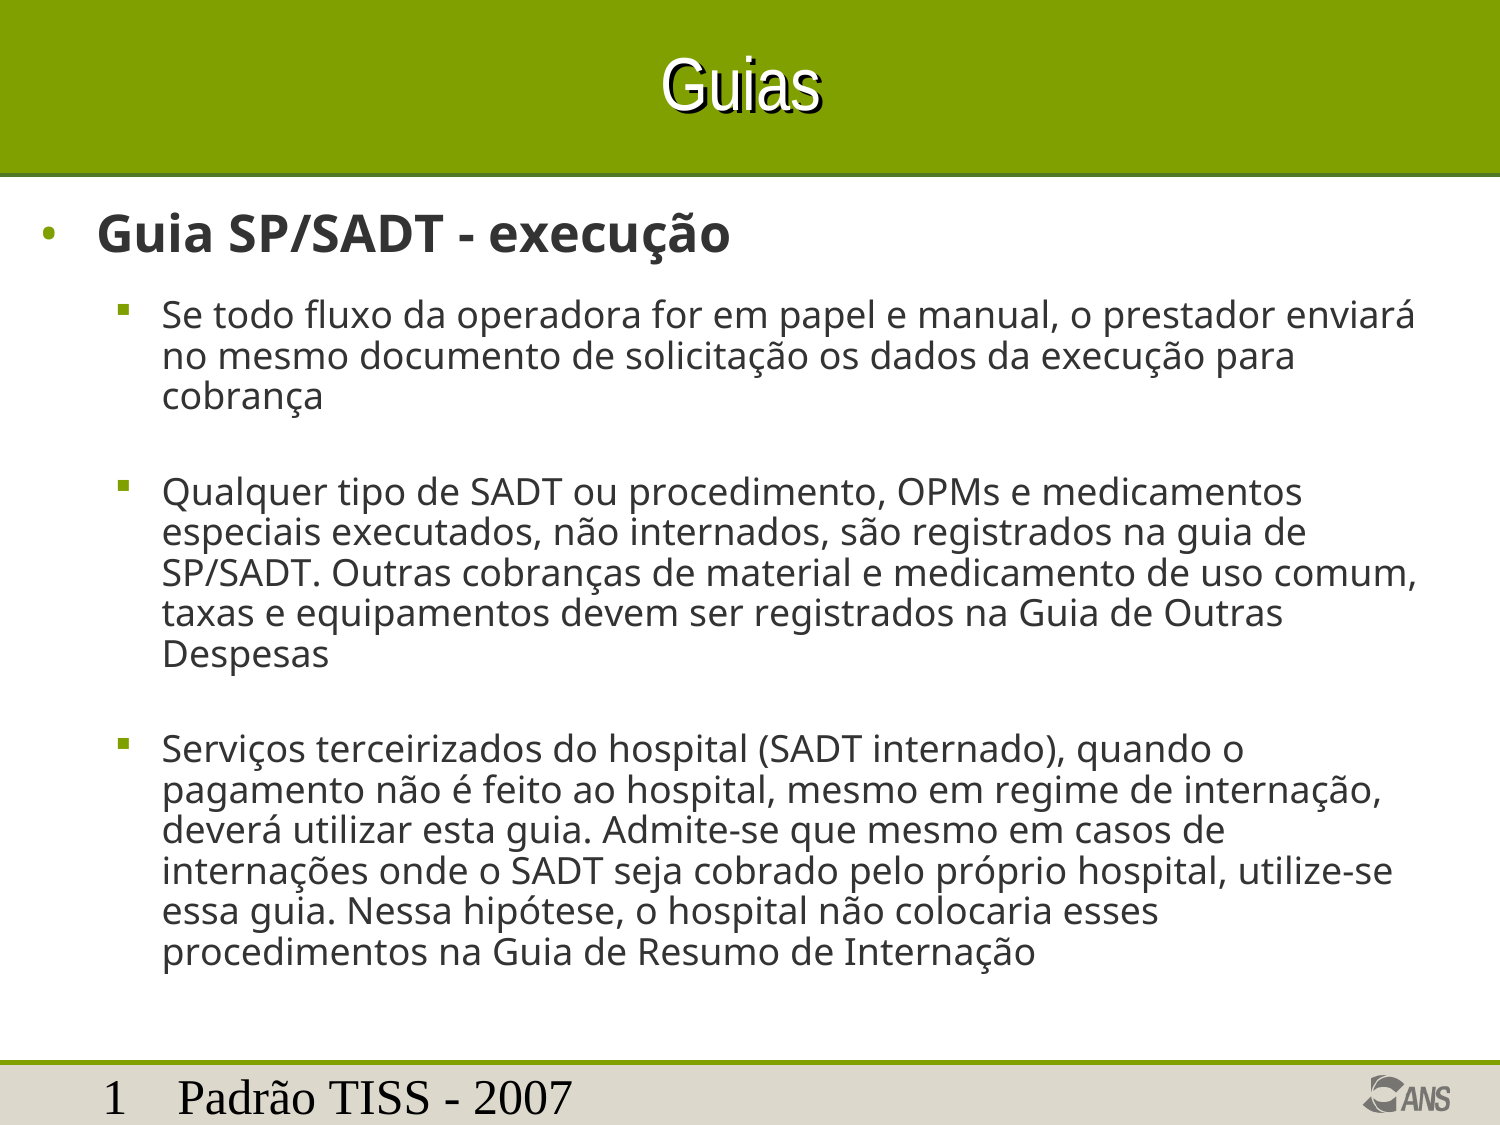

# Guias
Guia SP/SADT - execução
Se todo fluxo da operadora for em papel e manual, o prestador enviará no mesmo documento de solicitação os dados da execução para cobrança
Qualquer tipo de SADT ou procedimento, OPMs e medicamentos especiais executados, não internados, são registrados na guia de SP/SADT. Outras cobranças de material e medicamento de uso comum, taxas e equipamentos devem ser registrados na Guia de Outras Despesas
Serviços terceirizados do hospital (SADT internado), quando o pagamento não é feito ao hospital, mesmo em regime de internação, deverá utilizar esta guia. Admite-se que mesmo em casos de internações onde o SADT seja cobrado pelo próprio hospital, utilize-se essa guia. Nessa hipótese, o hospital não colocaria esses procedimentos na Guia de Resumo de Internação
10
Padrão TISS - 2007